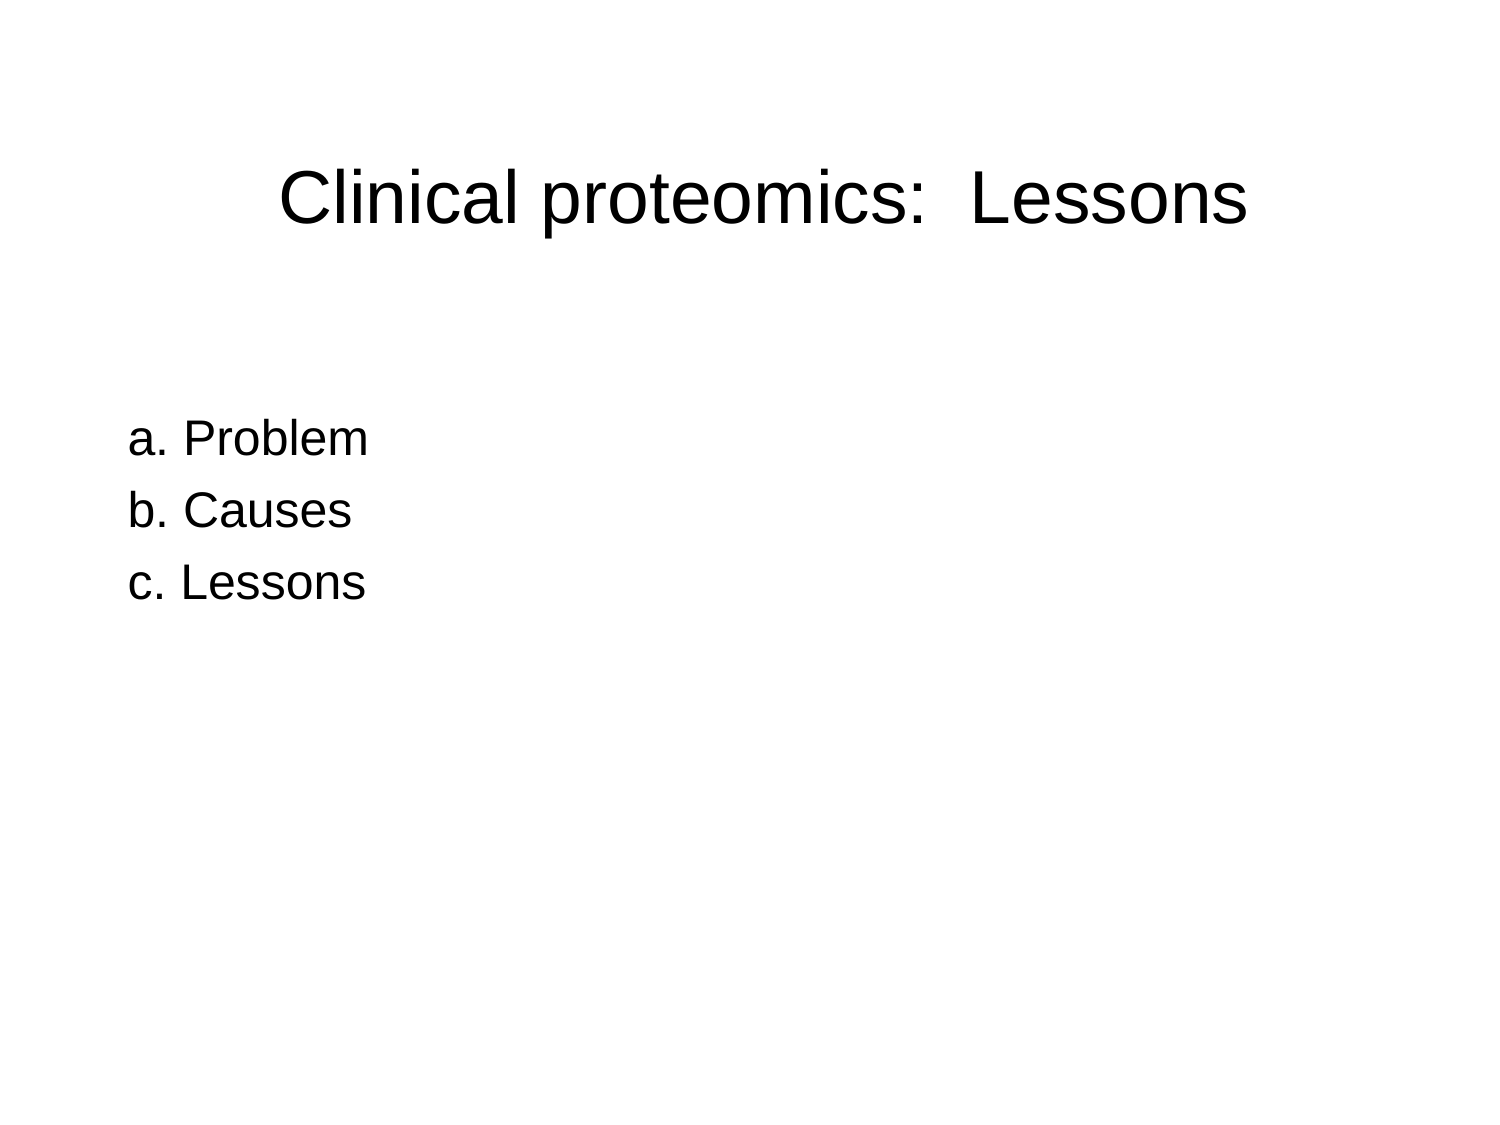

# Clinical proteomics: Lessons
a. Problem
b. Causes
c. Lessons